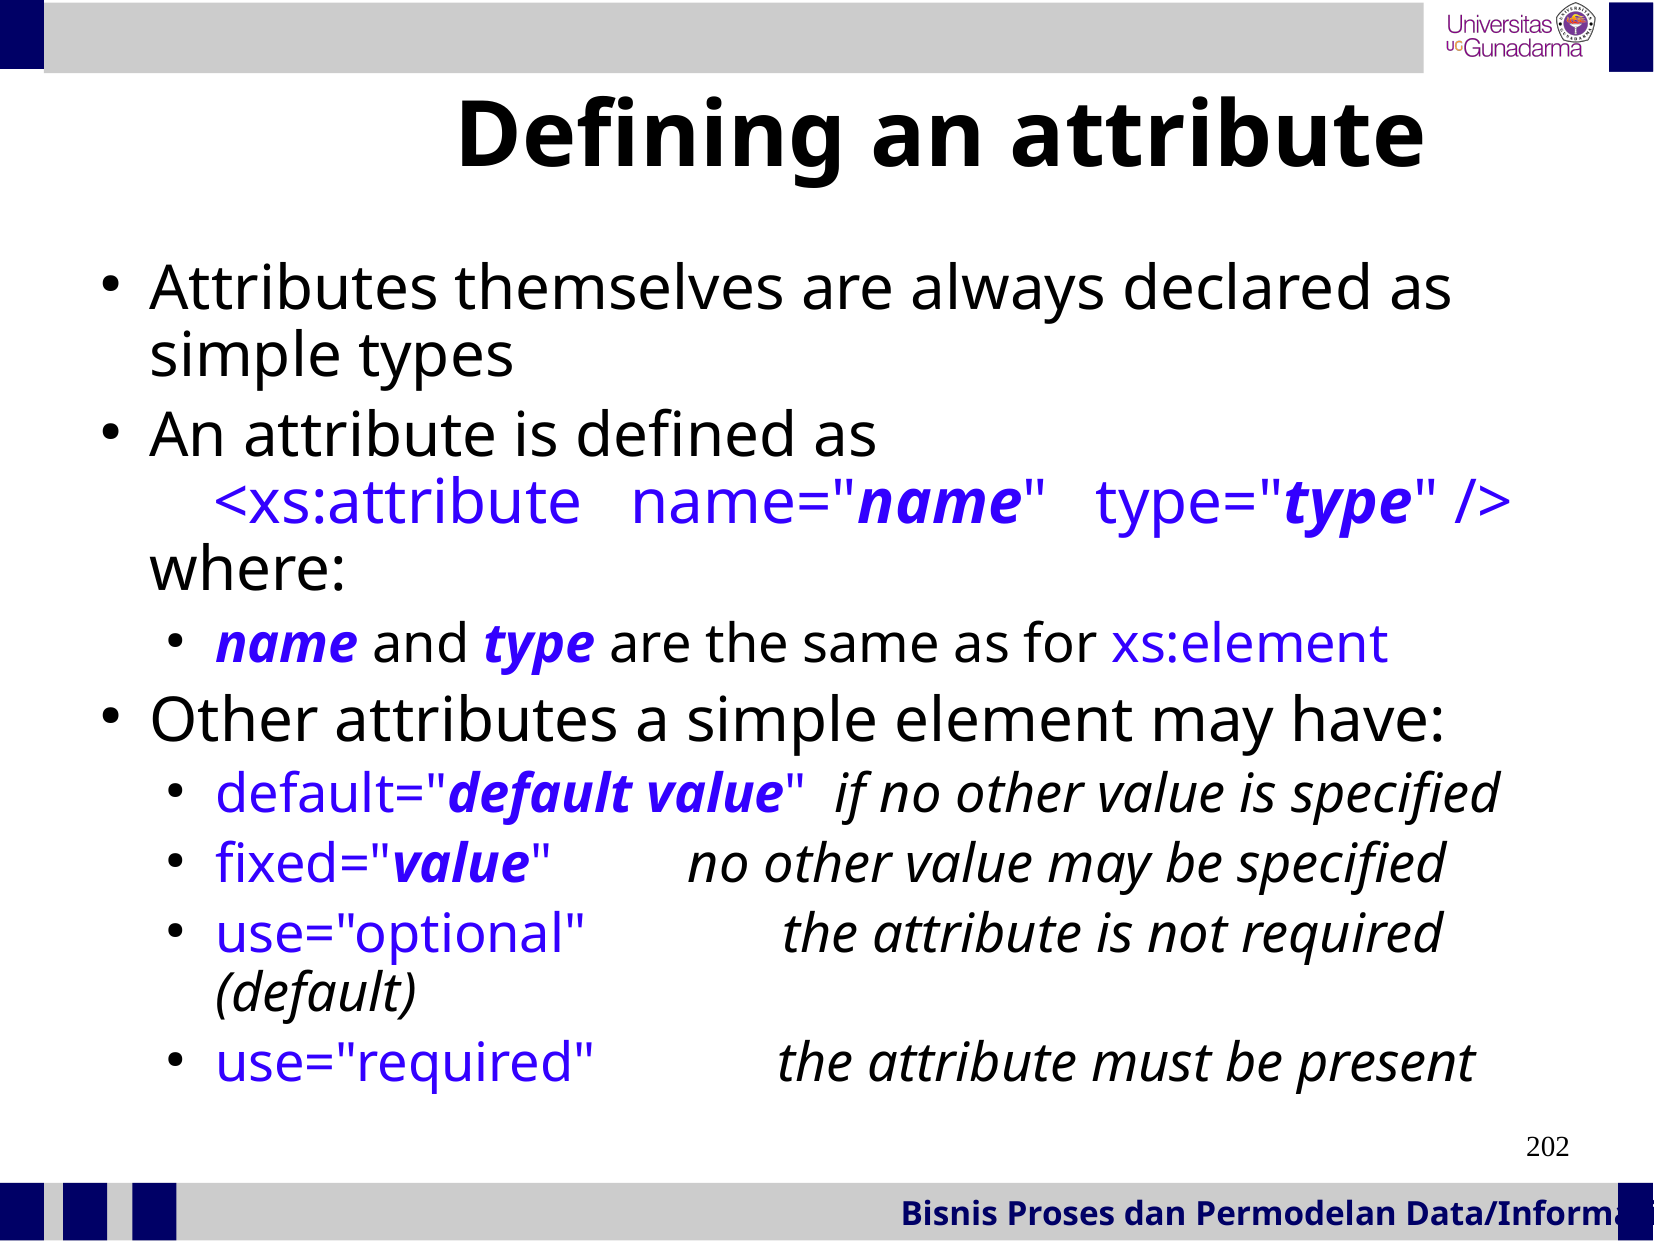

# Defining an attribute
Attributes themselves are always declared as simple types
An attribute is defined as
 <xs:attribute name="name" type="type" />
where:
name and type are the same as for xs:element
Other attributes a simple element may have:
default="default value" if no other value is specified
fixed="value"		 no other value may be specified
use="optional" the attribute is not required (default)
use="required" the attribute must be present
202